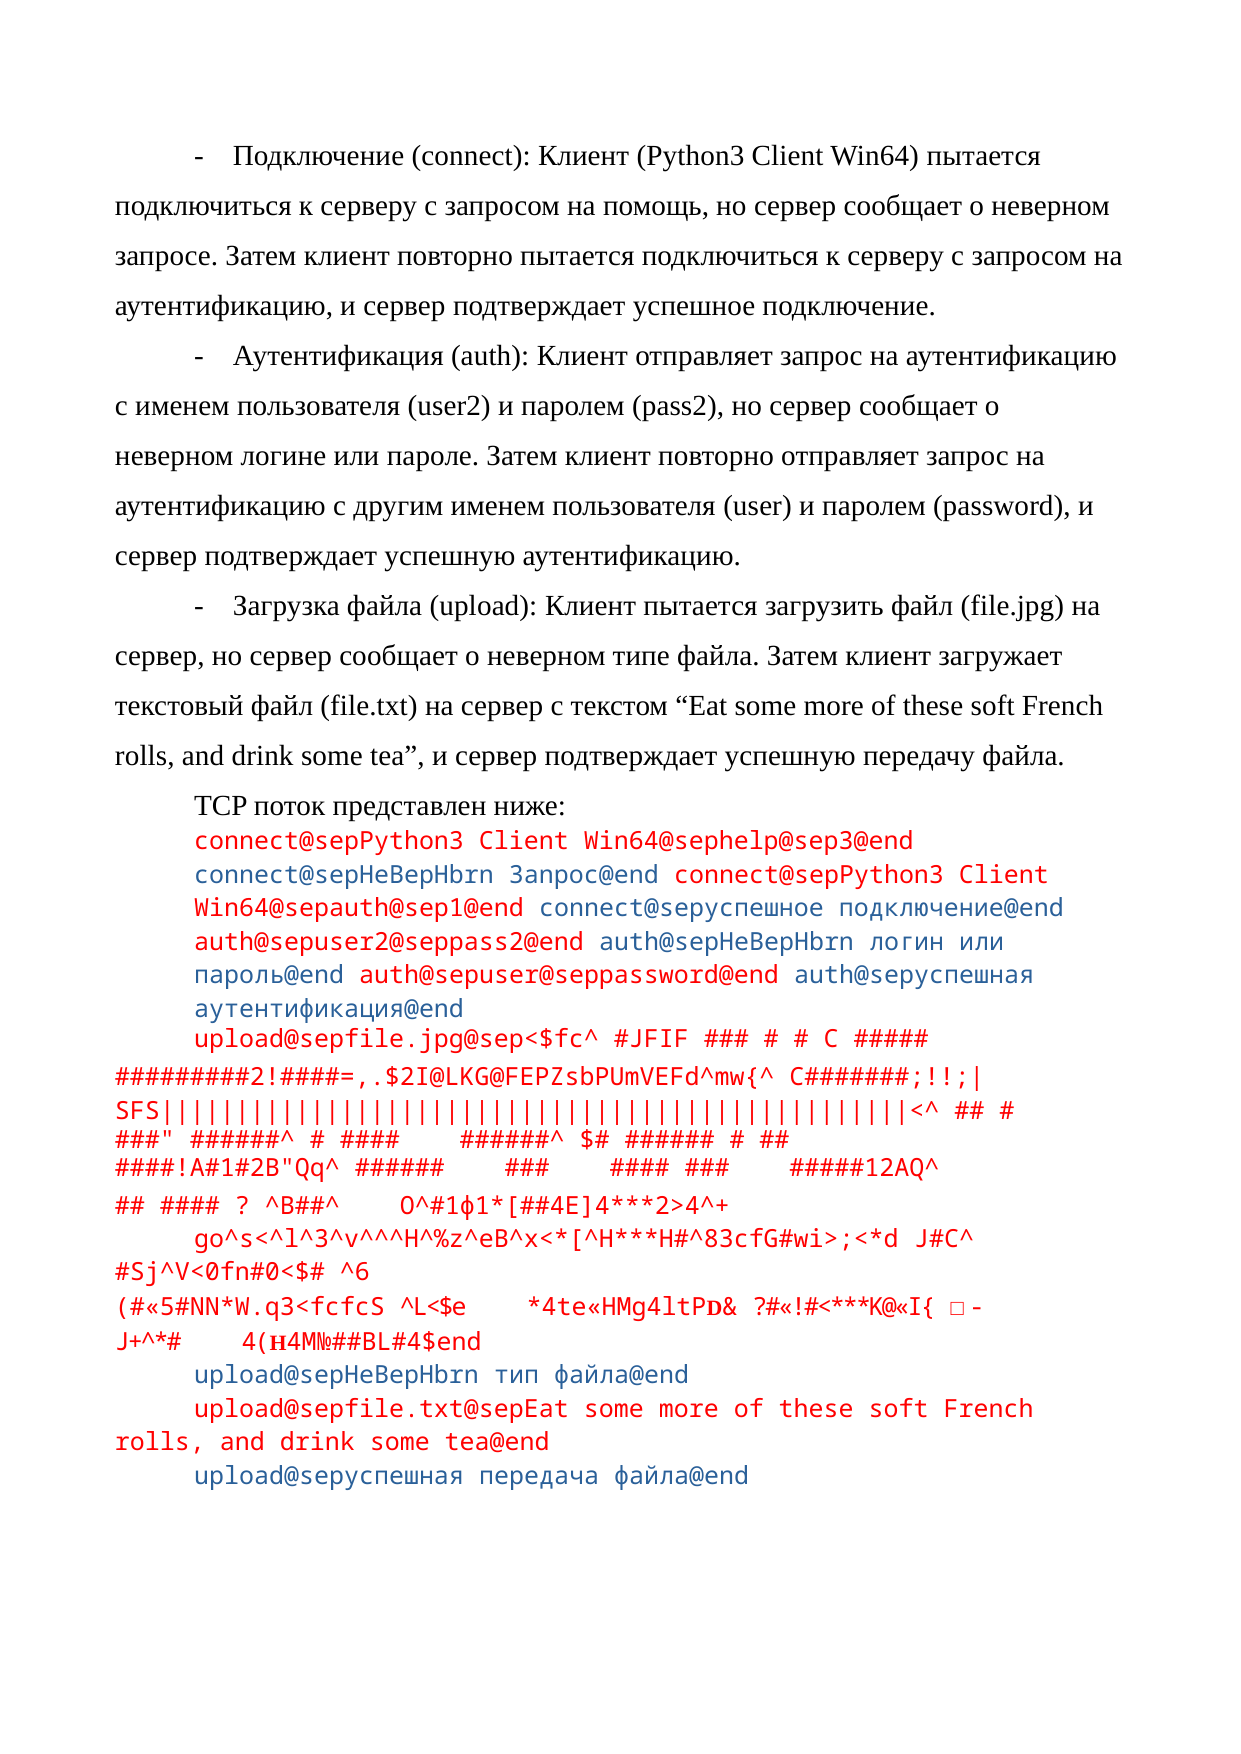

- Подключение (connect): Клиент (Python3 Client Win64) пытается подключиться к серверу с запросом на помощь, но сервер сообщает о неверном запросе. Затем клиент повторно пытается подключиться к серверу с запросом на аутентификацию, и сервер подтверждает успешное подключение.
- Аутентификация (auth): Клиент отправляет запрос на аутентификацию с именем пользователя (user2) и паролем (pass2), но сервер сообщает о неверном логине или пароле. Затем клиент повторно отправляет запрос на аутентификацию с другим именем пользователя (user) и паролем (password), и сервер подтверждает успешную аутентификацию.
- Загрузка файла (upload): Клиент пытается загрузить файл (file.jpg) на сервер, но сервер сообщает о неверном типе файла. Затем клиент загружает текстовый файл (file.txt) на сервер с текстом “Eat some more of these soft French rolls, and drink some tea”, и сервер подтверждает успешную передачу файла.
TCP поток представлен ниже:
connect@sepPython3 Client Win64@sephelp@sep3@end connect@sepHeBepHbrn 3anpoc@end connect@sepPython3 Client Win64@sepauth@sep1@end connect@sepуспешное подключение@end auth@sepuser2@seppass2@end auth@sepHeBepHbrn логин или пароль@end auth@sepuser@seppassword@end auth@sepуспешная аутентификация@end
upload@sepfile.jpg@sep<$fc^ #JFIF ### # # C #####
#########2!####=,.$2I@LKG@FEPZsbPUmVEFd^mw{^ C#######;!!;|SFS||||||||||||||||||||||||||||||||||||||||||||||||||<^ ## #
###" ######^ # #### ######^ $# ###### # ##
####!A#1#2B"Qq^ ###### ### #### ### #####12AQ^
## #### ? ^B##^ О^#1ф1*[##4Е]4***2>4^+
go^s<^l^3^v^^^H^%z^eB^x<*[^H***H#^83cfG#wi>;<*d j#c^ #Sj^V<0fn#0<$# ^6
(#«5#NN*W.q3<fcfcS ^L<$e *4te«HMg4ltPD& ?#«!#<***K@«I{ □ -
J+^*# 4(H4M№##BL#4$end
upload@sepHeBepHbrn тип файла@end
upload@sepfile.txt@sepEat some more of these soft French rolls, and drink some tea@end
upload@sepуспешная передача файла@end